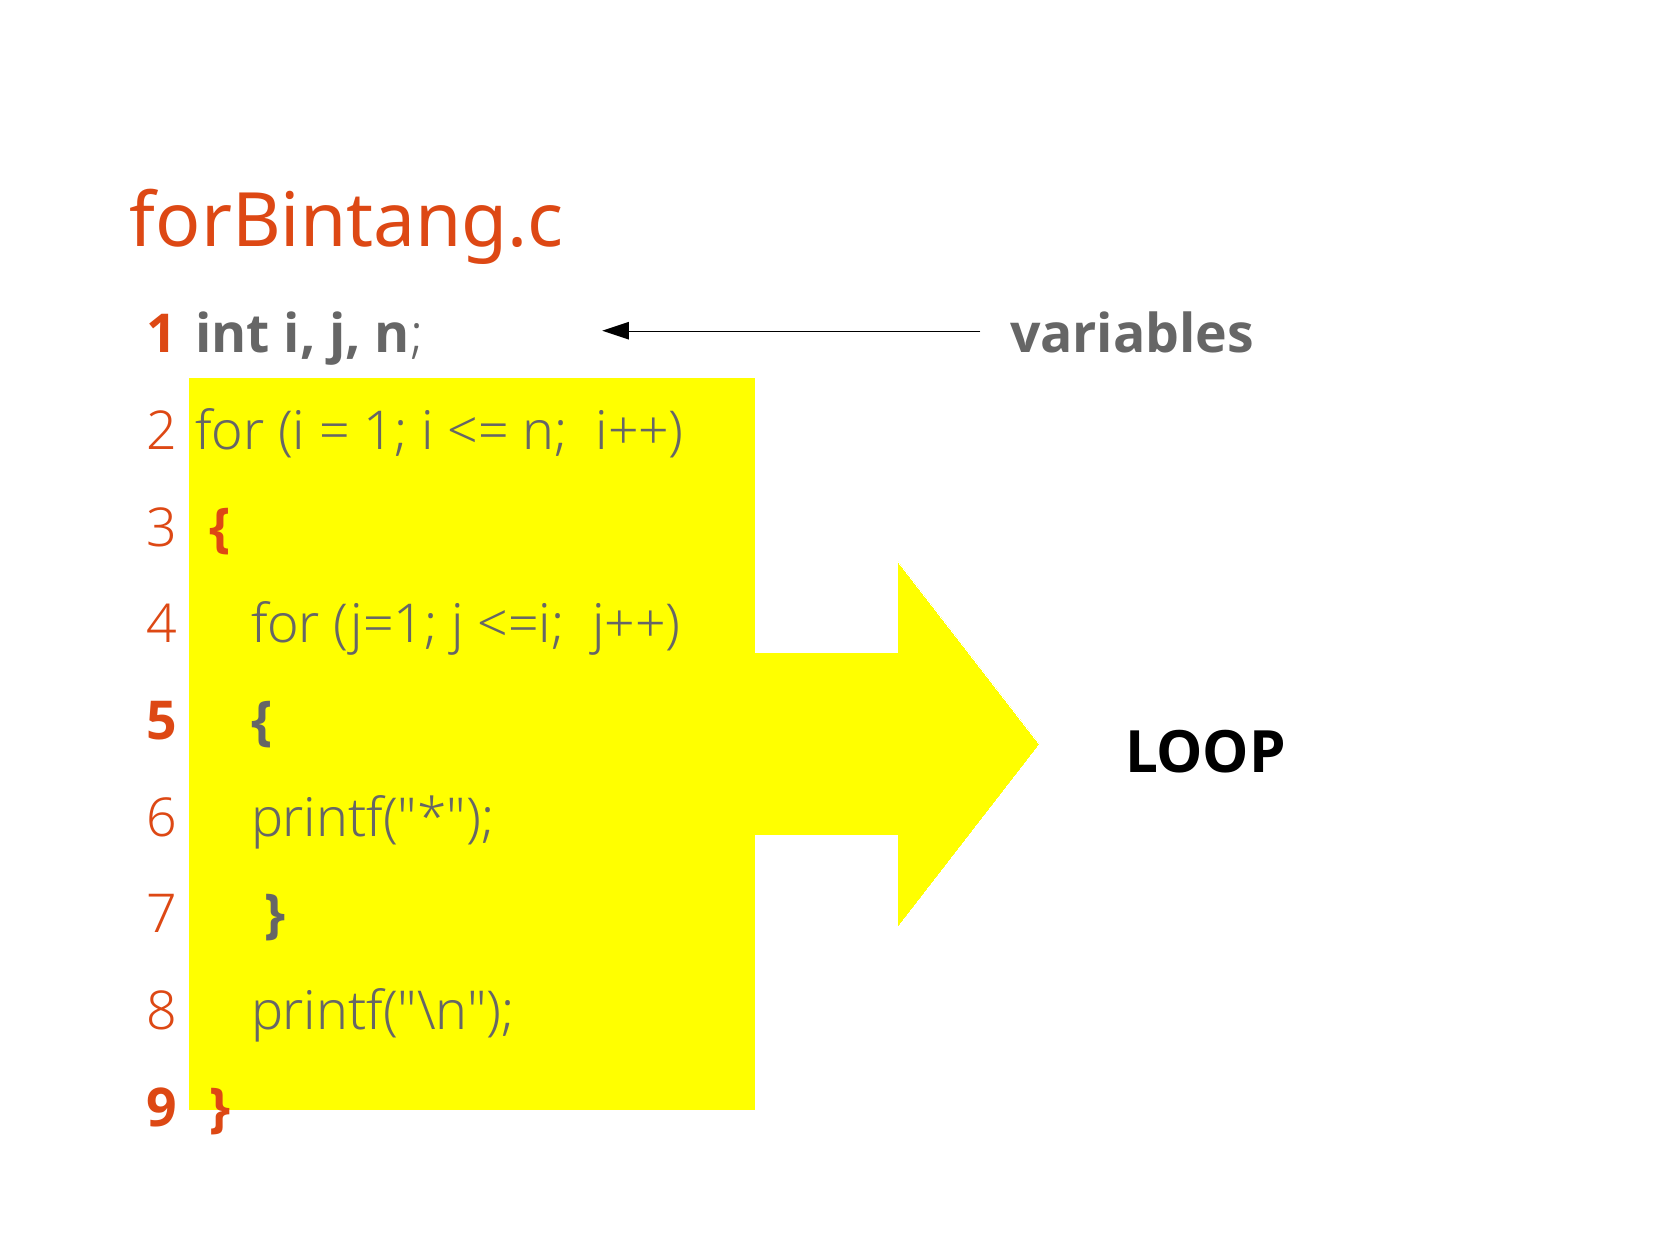

# forBintang.c
int i, j, n;									variables
for (i = 1; i <= n; i++)
 {
 for (j=1; j <=i; j++)
 {
 printf("*");
 }
 printf("\n");
 }
LOOP